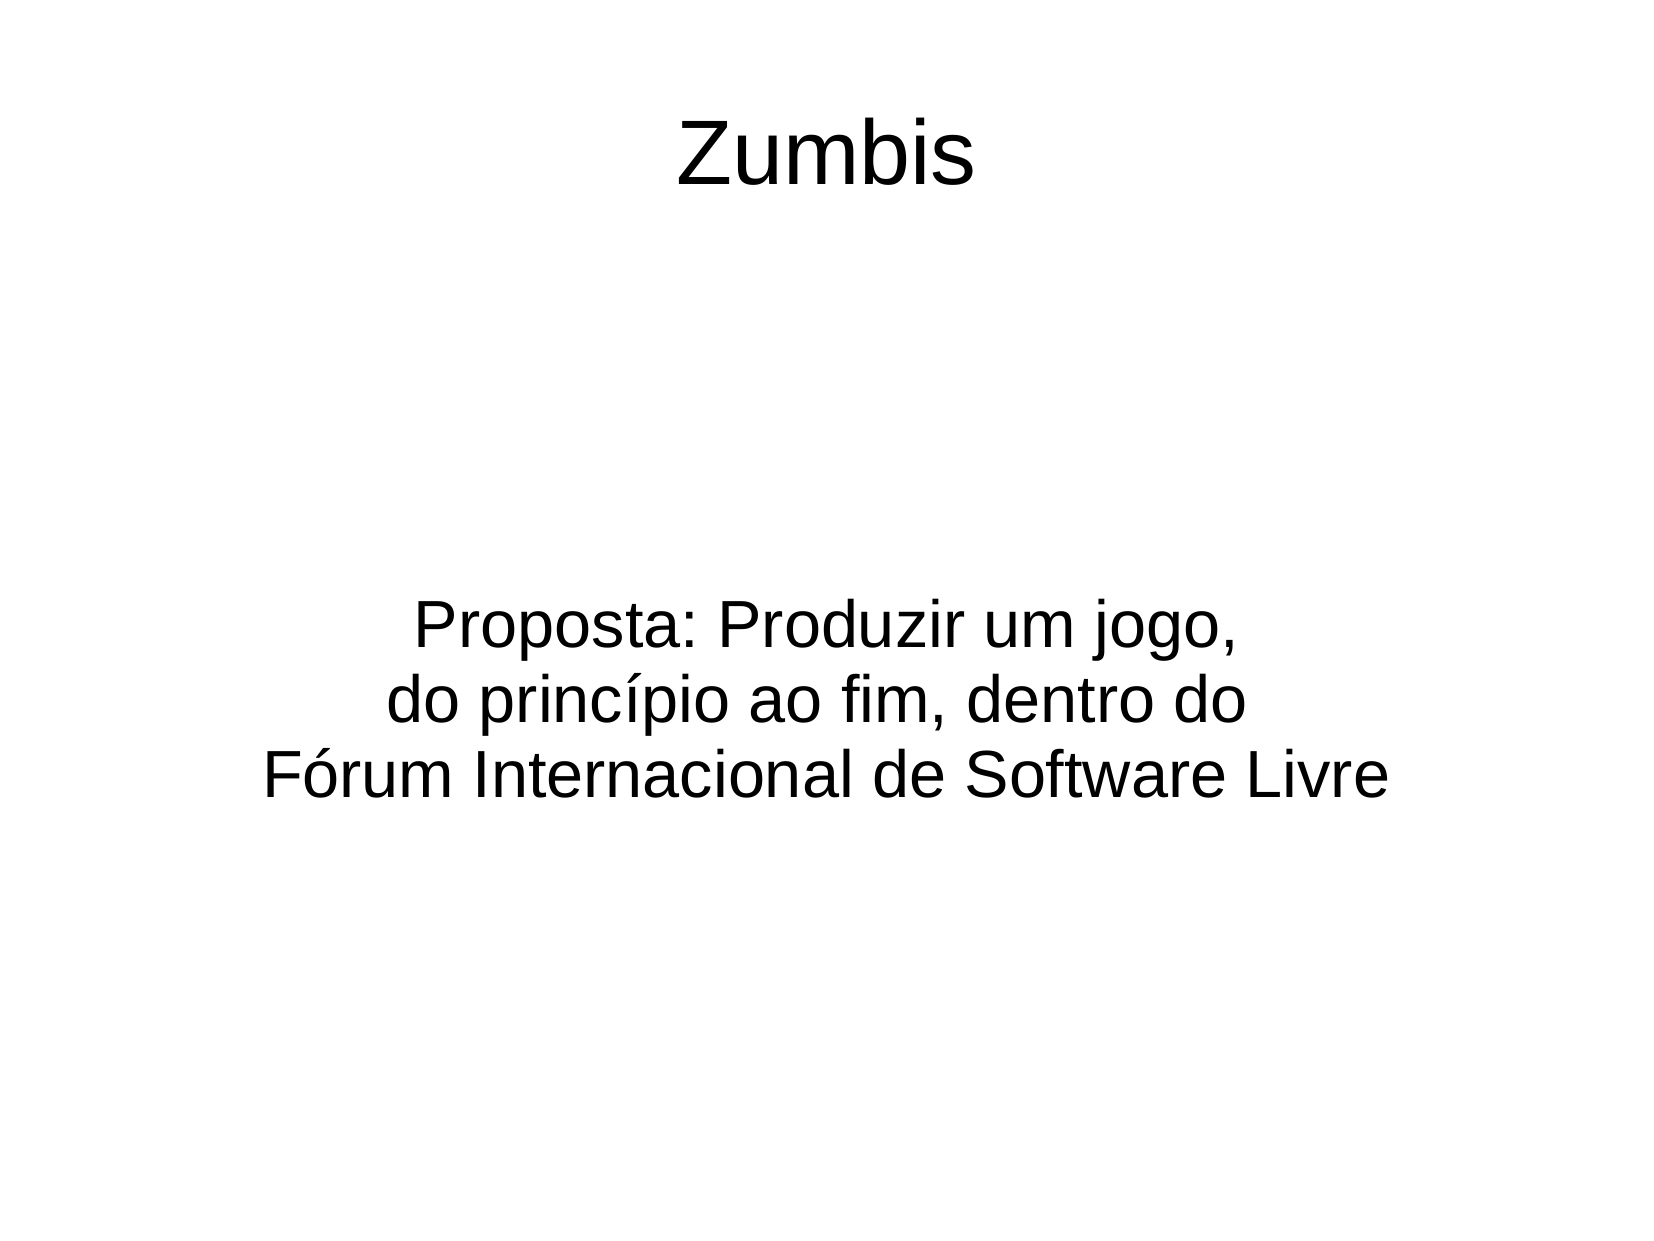

# Zumbis
Proposta: Produzir um jogo,
do princípio ao fim, dentro do
Fórum Internacional de Software Livre